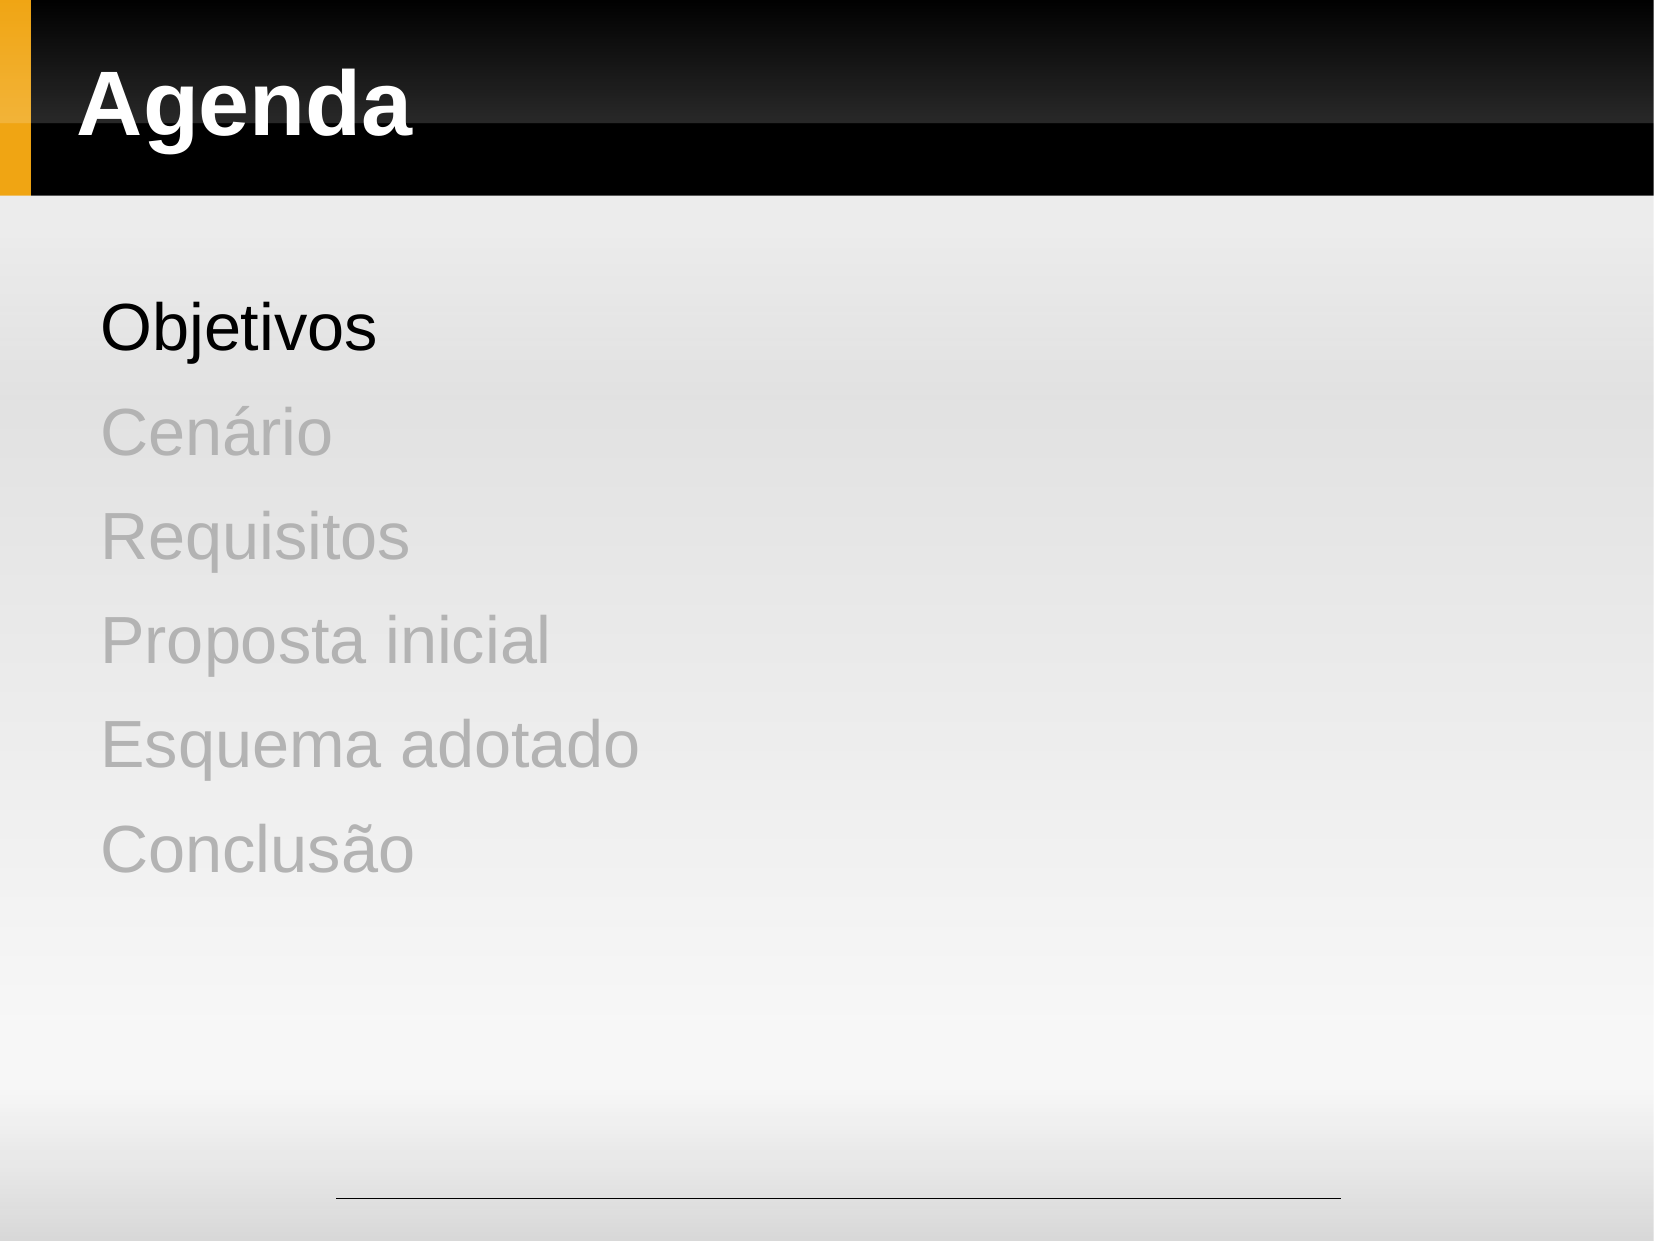

# Agenda
Objetivos
Cenário
Requisitos
Proposta inicial
Esquema adotado
Conclusão